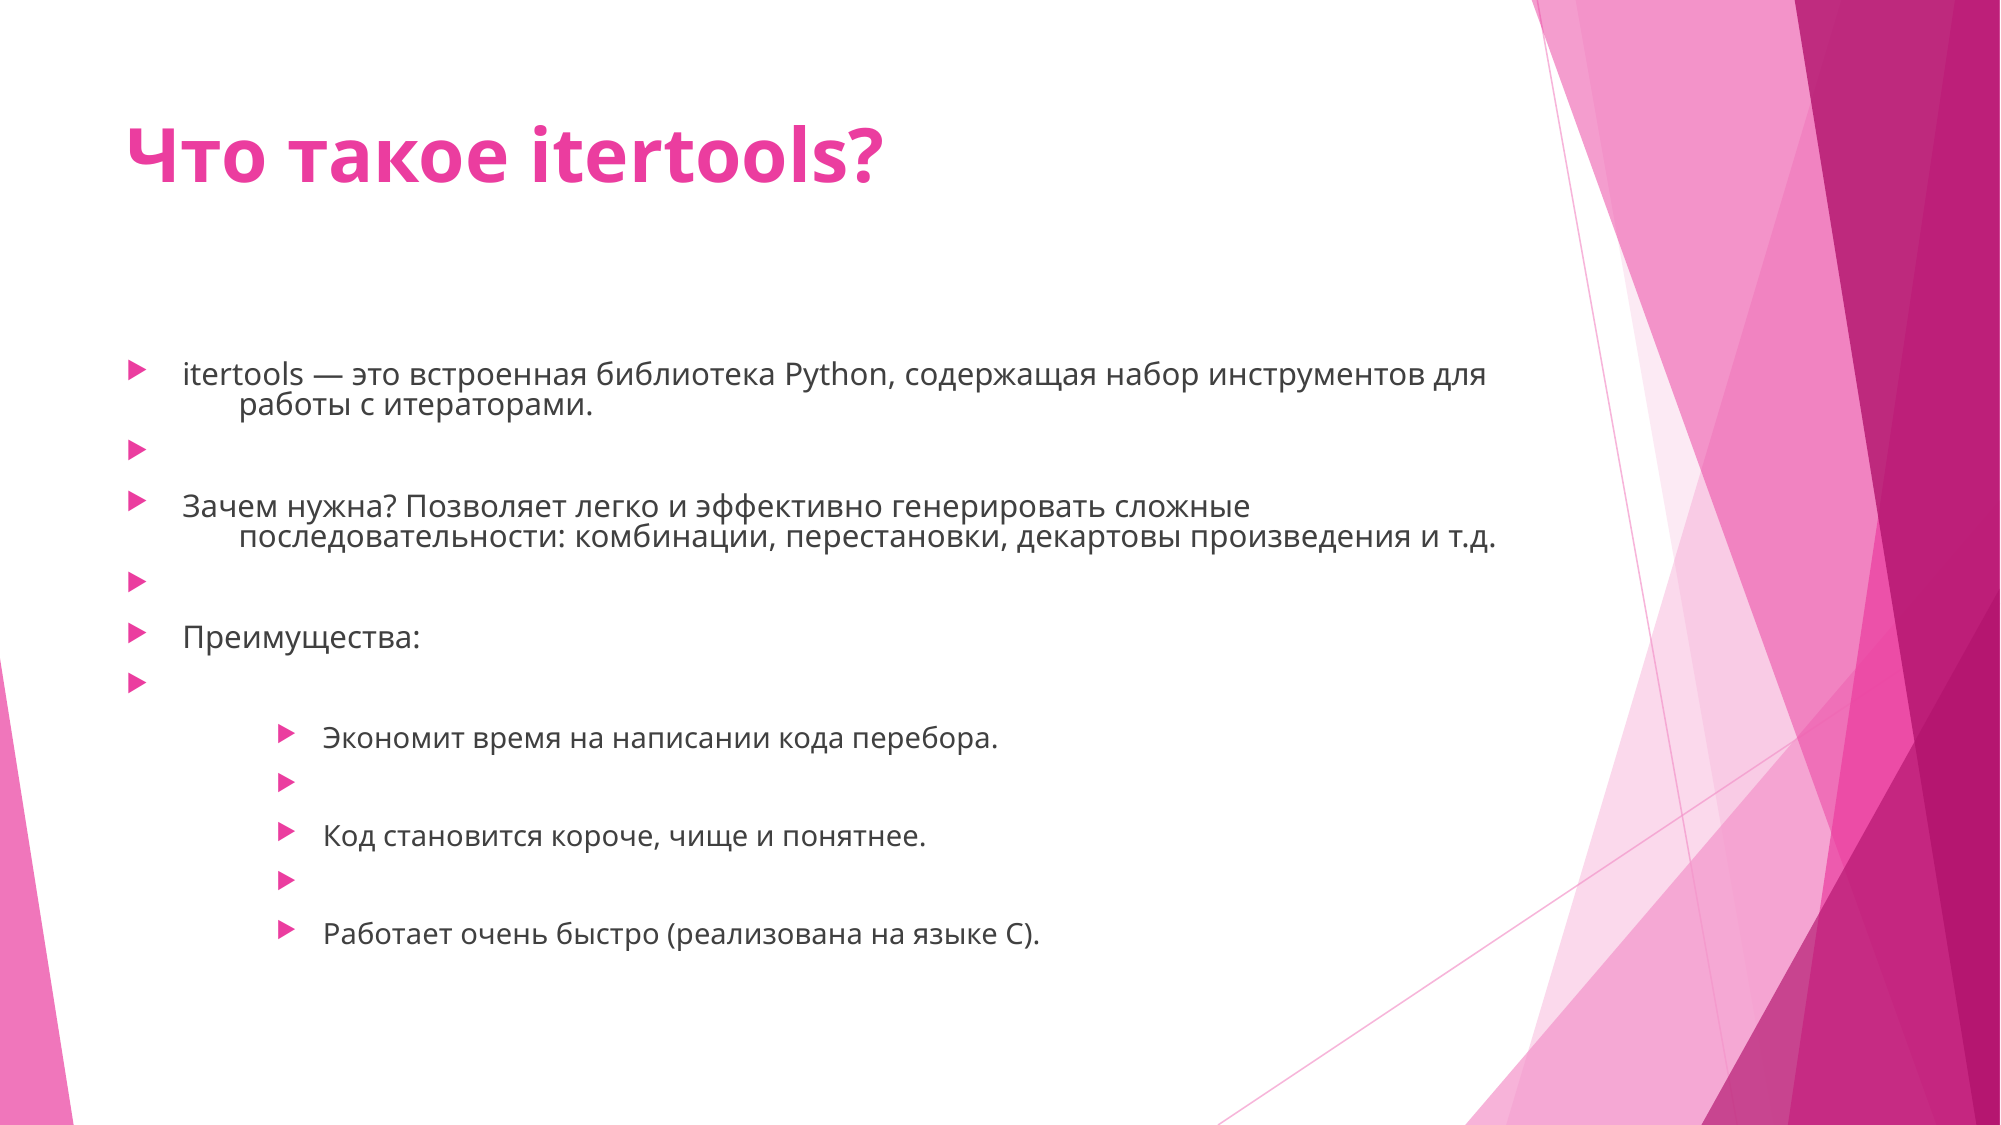

# Что такое itertools?
itertools — это встроенная библиотека Python, содержащая набор инструментов для работы с итераторами.
Зачем нужна? Позволяет легко и эффективно генерировать сложные последовательности: комбинации, перестановки, декартовы произведения и т.д.
Преимущества:
Экономит время на написании кода перебора.
Код становится короче, чище и понятнее.
Работает очень быстро (реализована на языке C).